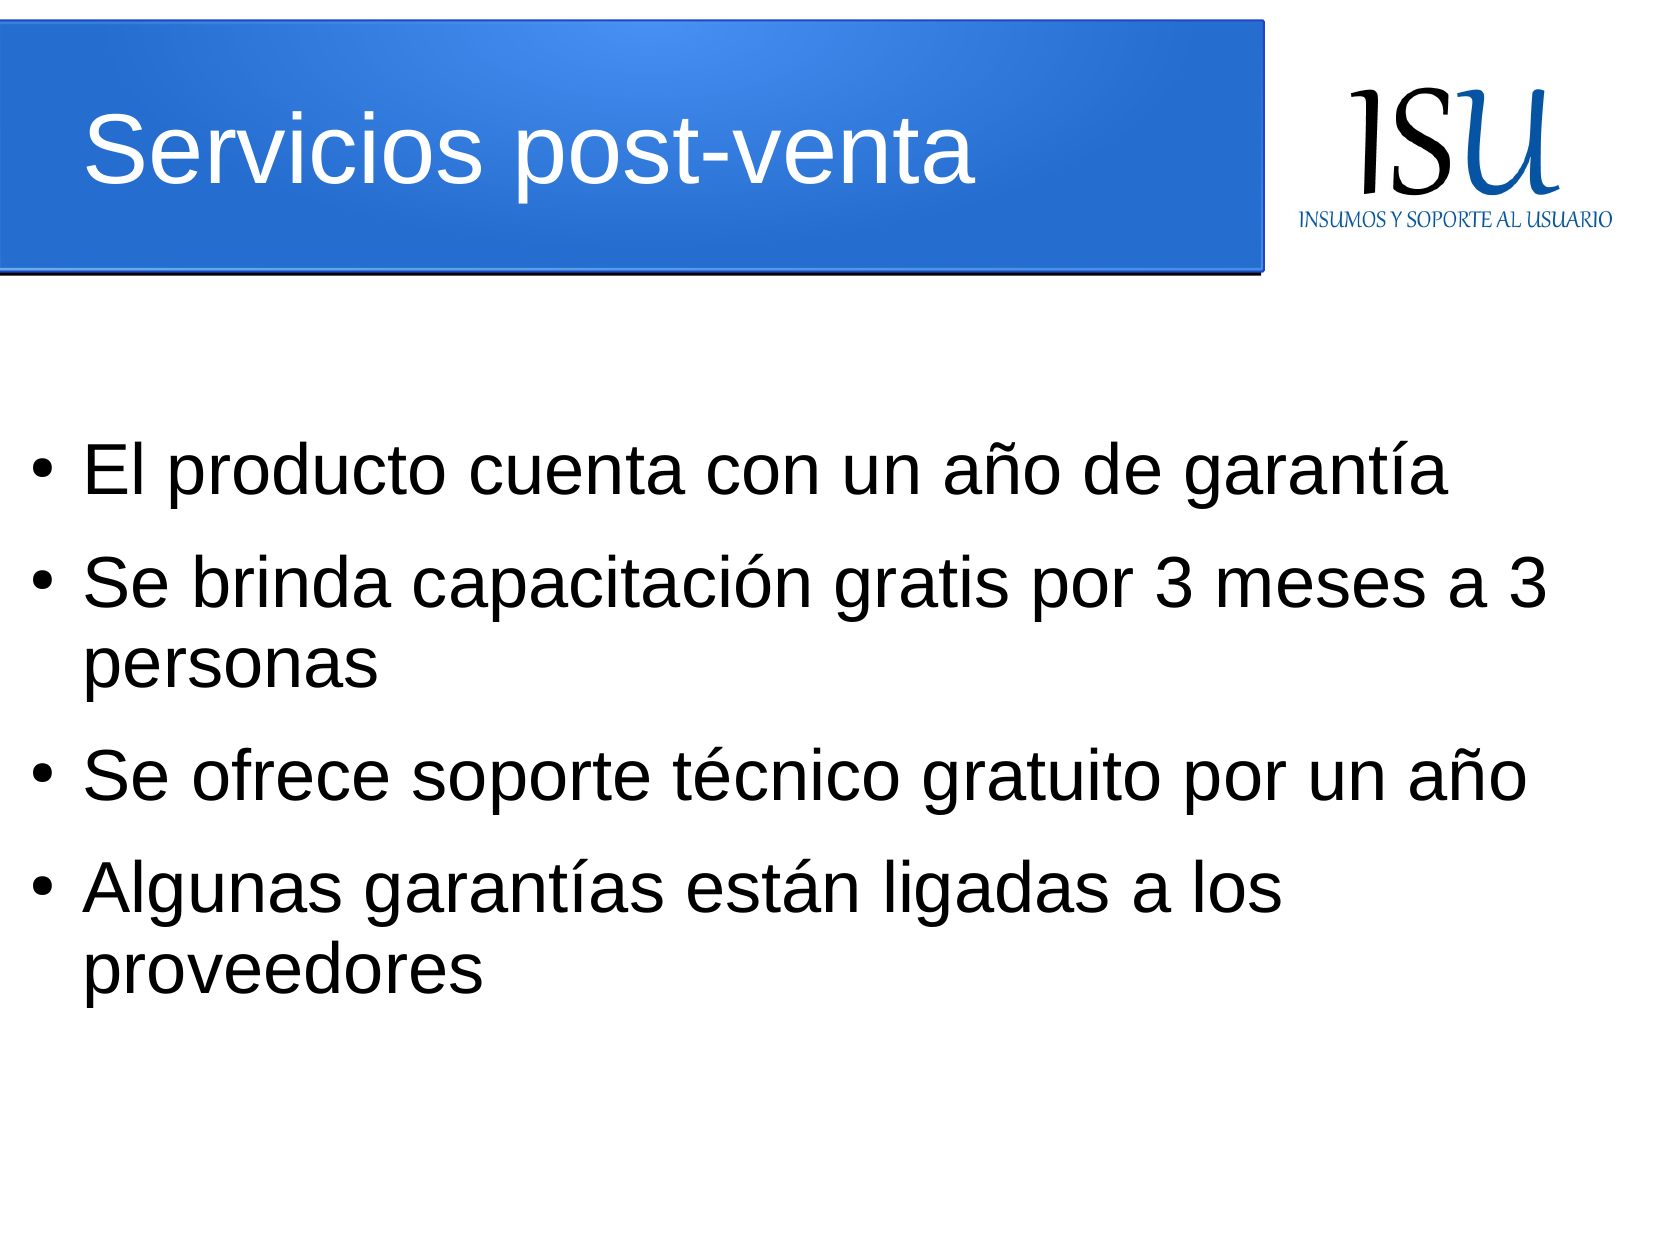

# Servicios post-venta
El producto cuenta con un año de garantía
Se brinda capacitación gratis por 3 meses a 3 personas
Se ofrece soporte técnico gratuito por un año
Algunas garantías están ligadas a los proveedores